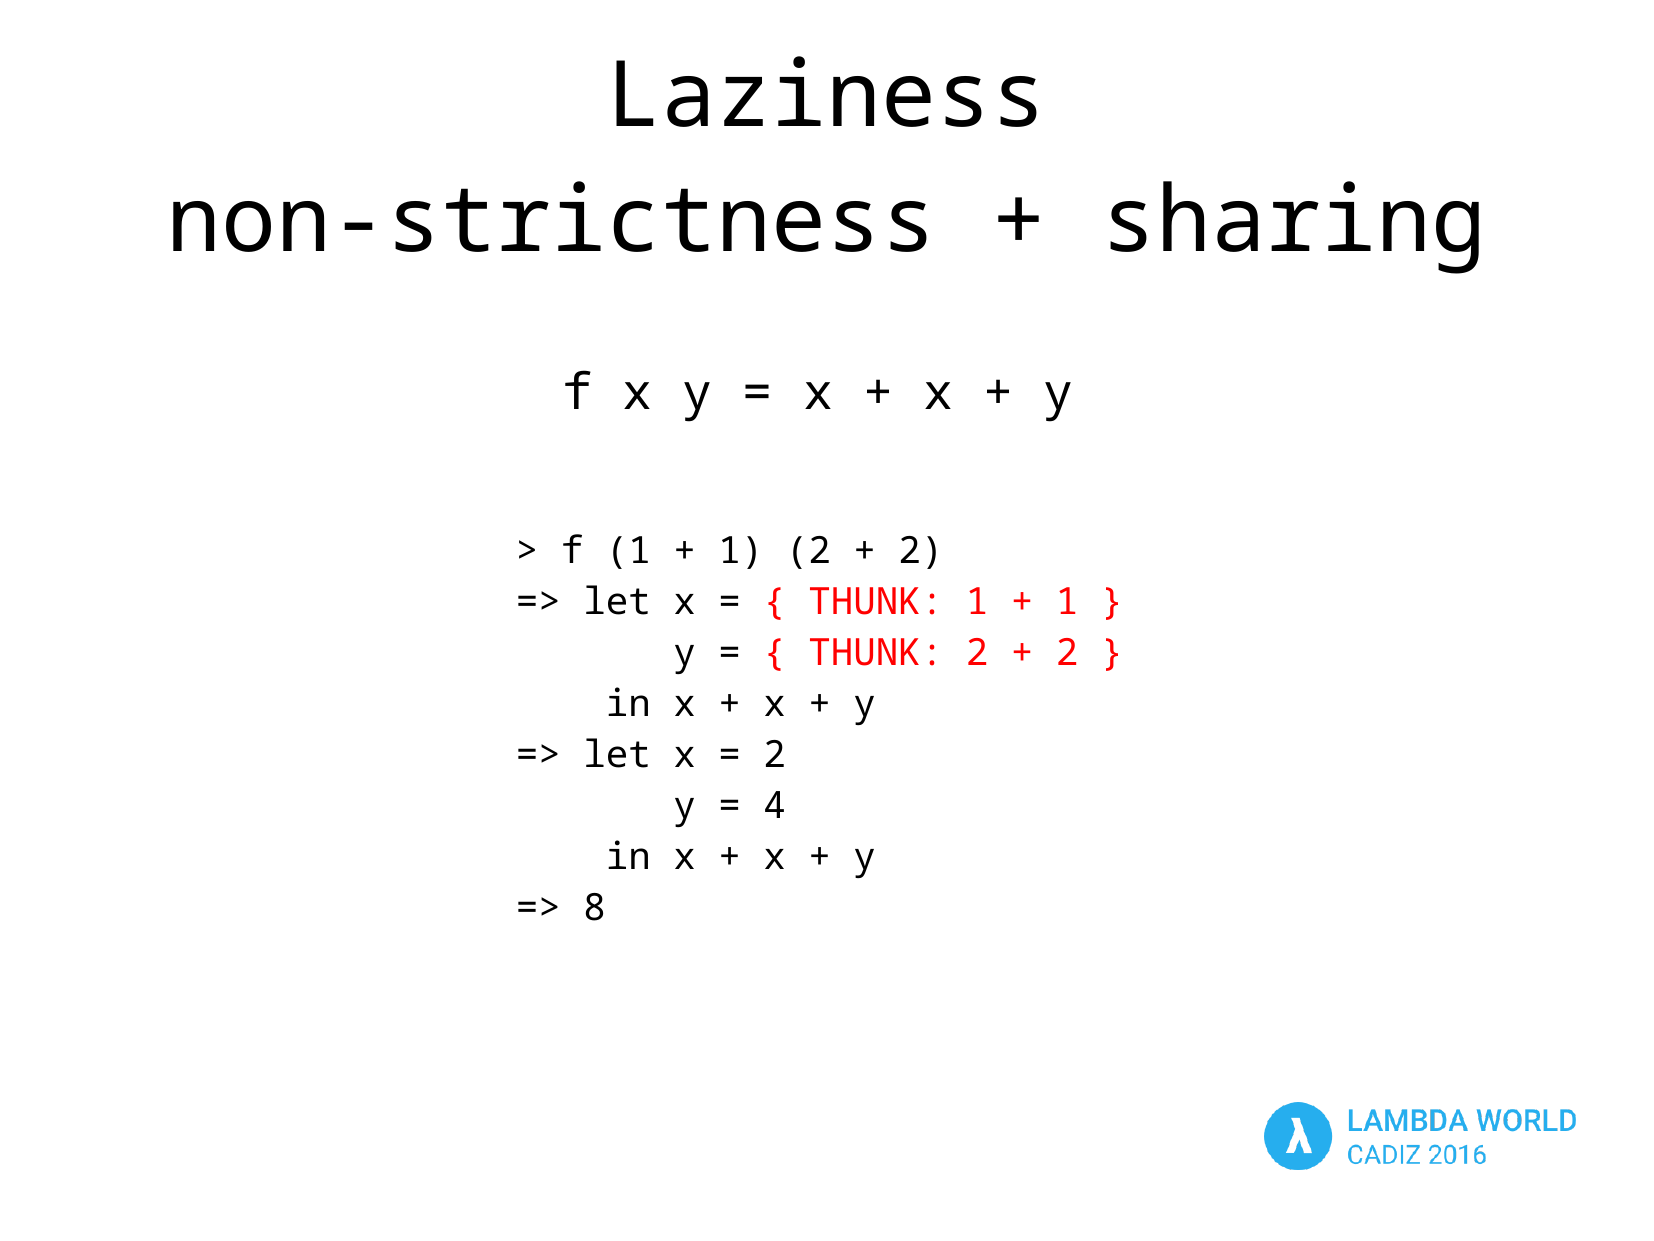

# Laziness non-strictness + sharing
f x y = x + x + y
> f (1 + 1) (2 + 2)
=> let x = { THUNK: 1 + 1 }
 y = { THUNK: 2 + 2 }
 in x + x + y
=> let x = 2
 y = 4
 in x + x + y
=> 8